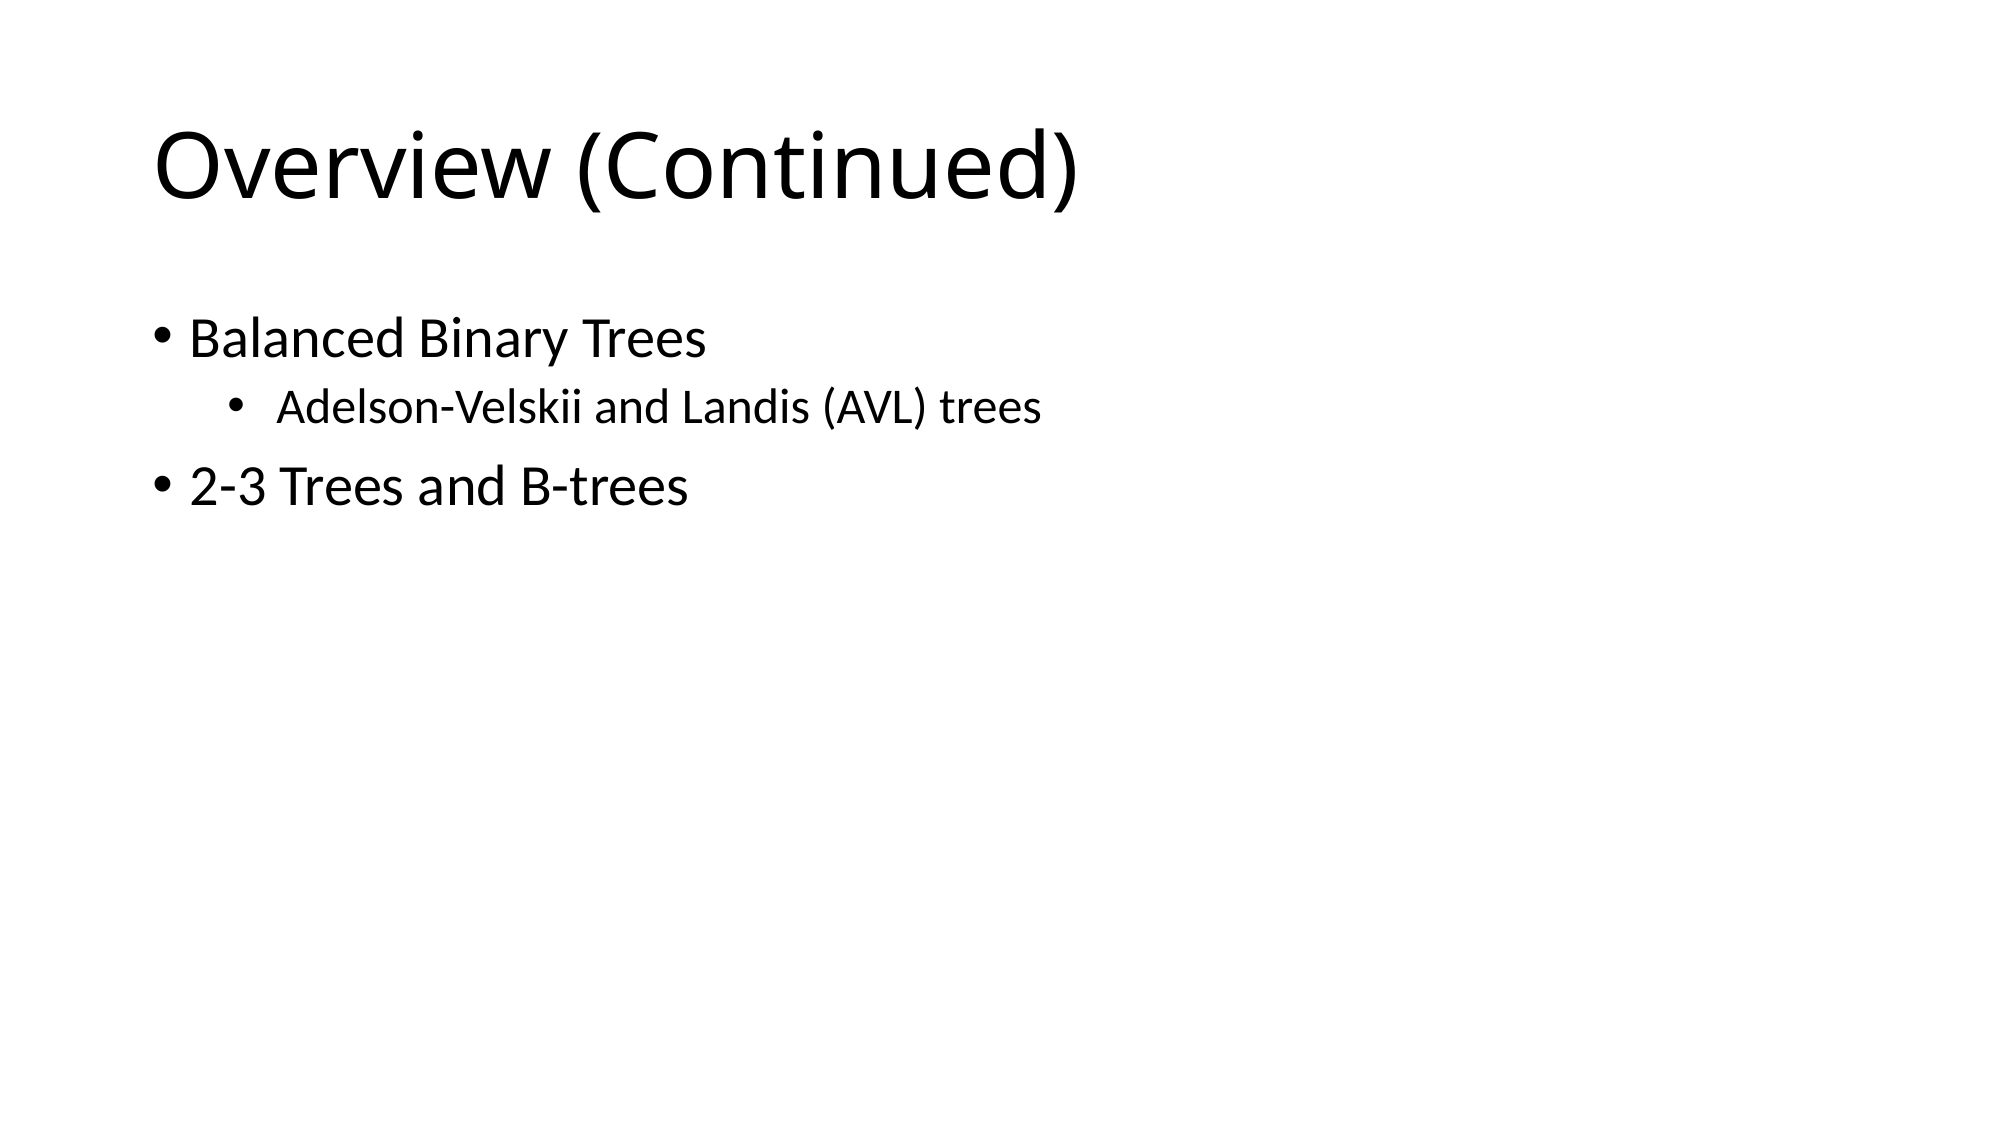

# Overview (Continued)
Balanced Binary Trees
 Adelson-Velskii and Landis (AVL) trees
2-3 Trees and B-trees